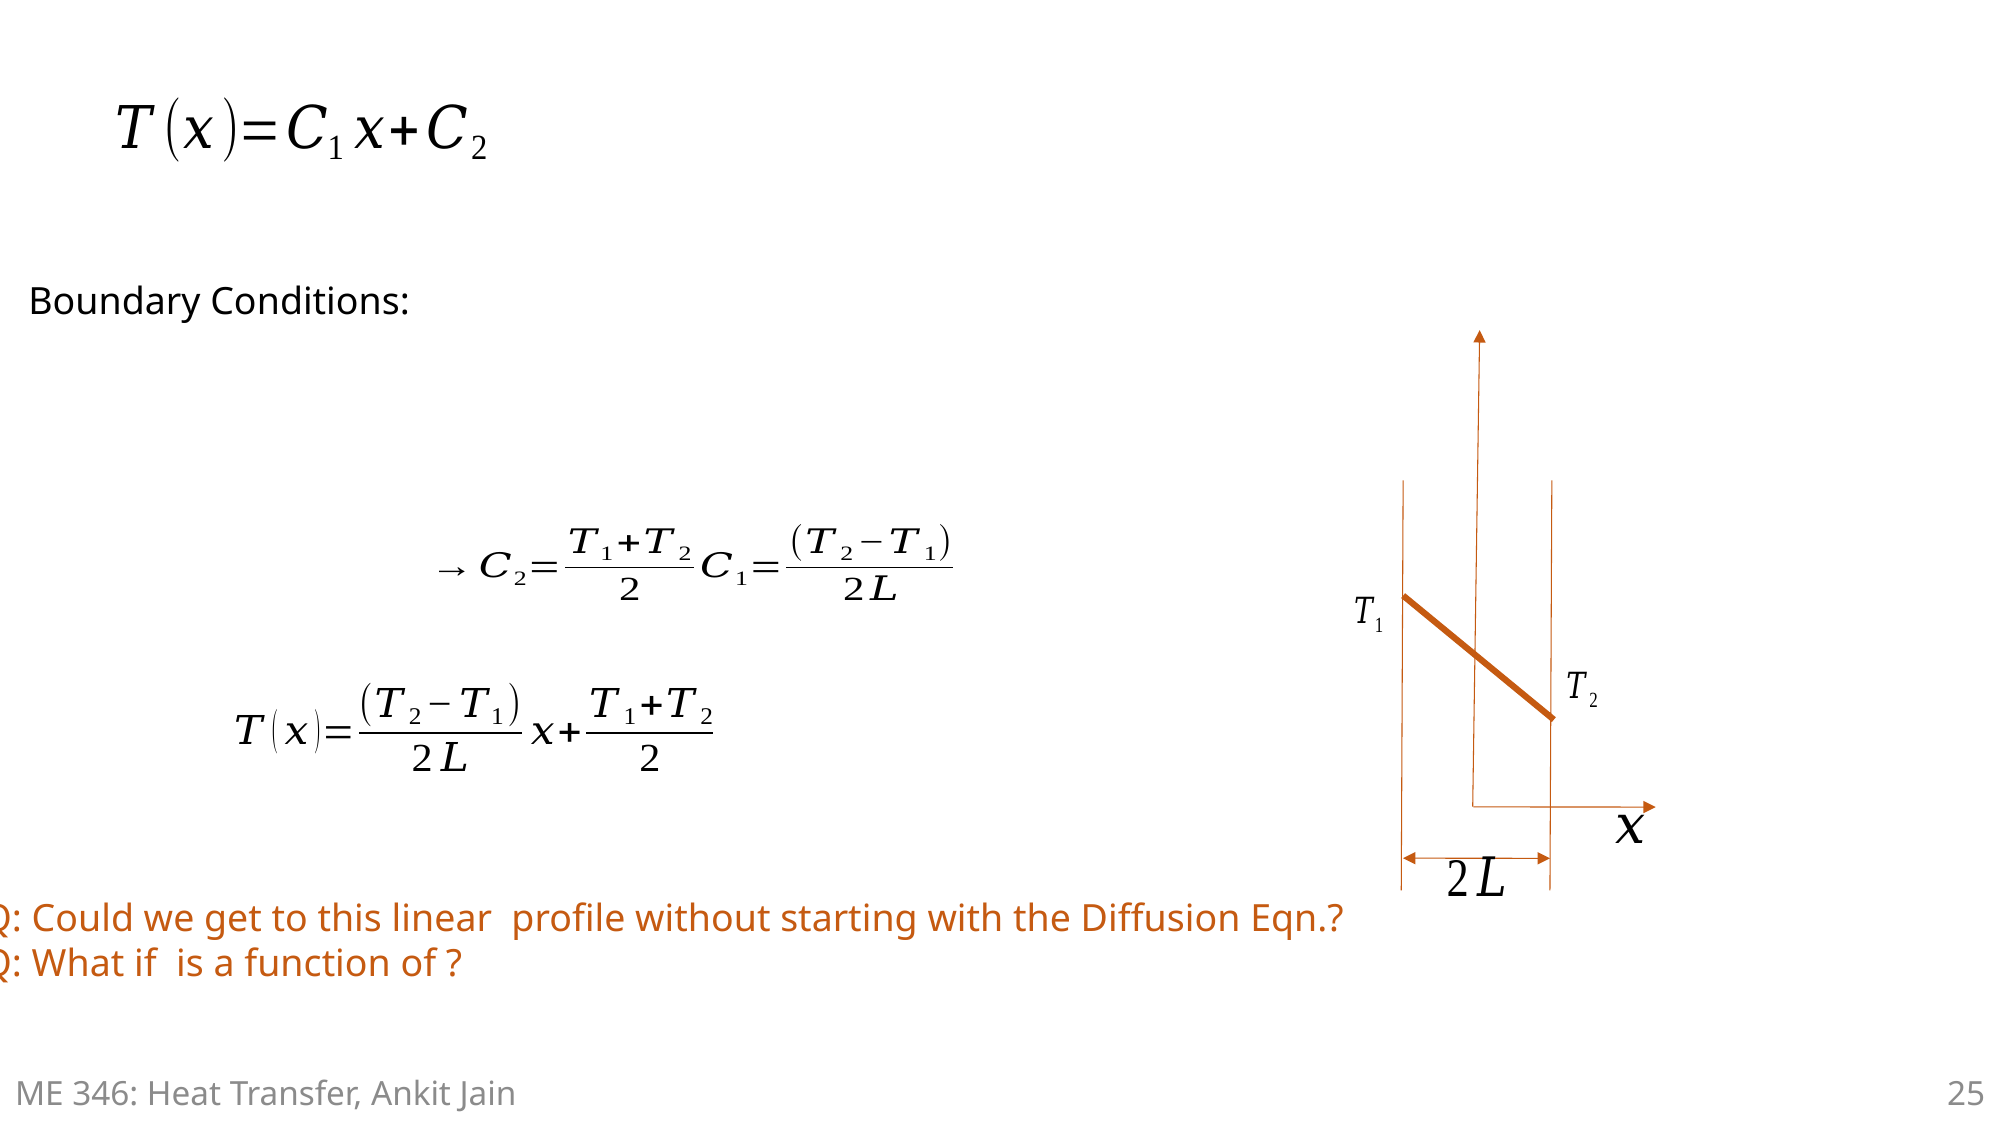

Boundary Conditions:
Q: Could we get to this linear profile without starting with the Diffusion Eqn.?
Q: What if is a function of ?
ME 346: Heat Transfer, Ankit Jain
25